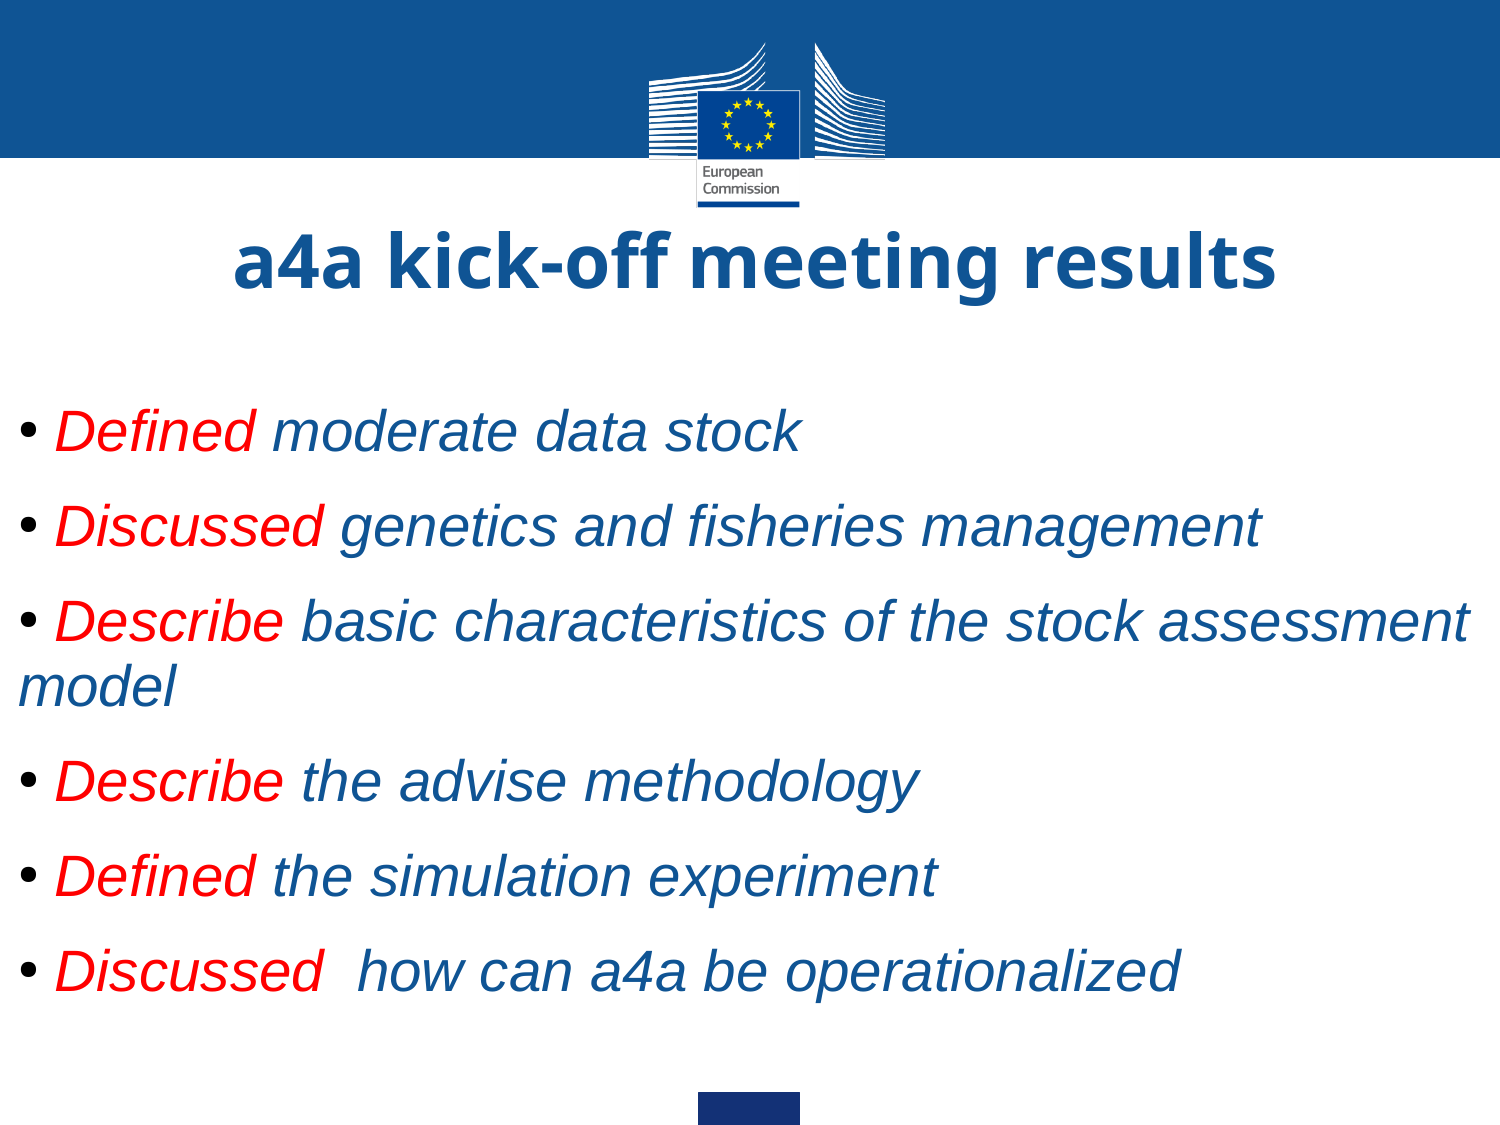

# a4a kick-off meeting results
 Defined moderate data stock
 Discussed genetics and fisheries management
 Describe basic characteristics of the stock assessment model
 Describe the advise methodology
 Defined the simulation experiment
 Discussed how can a4a be operationalized